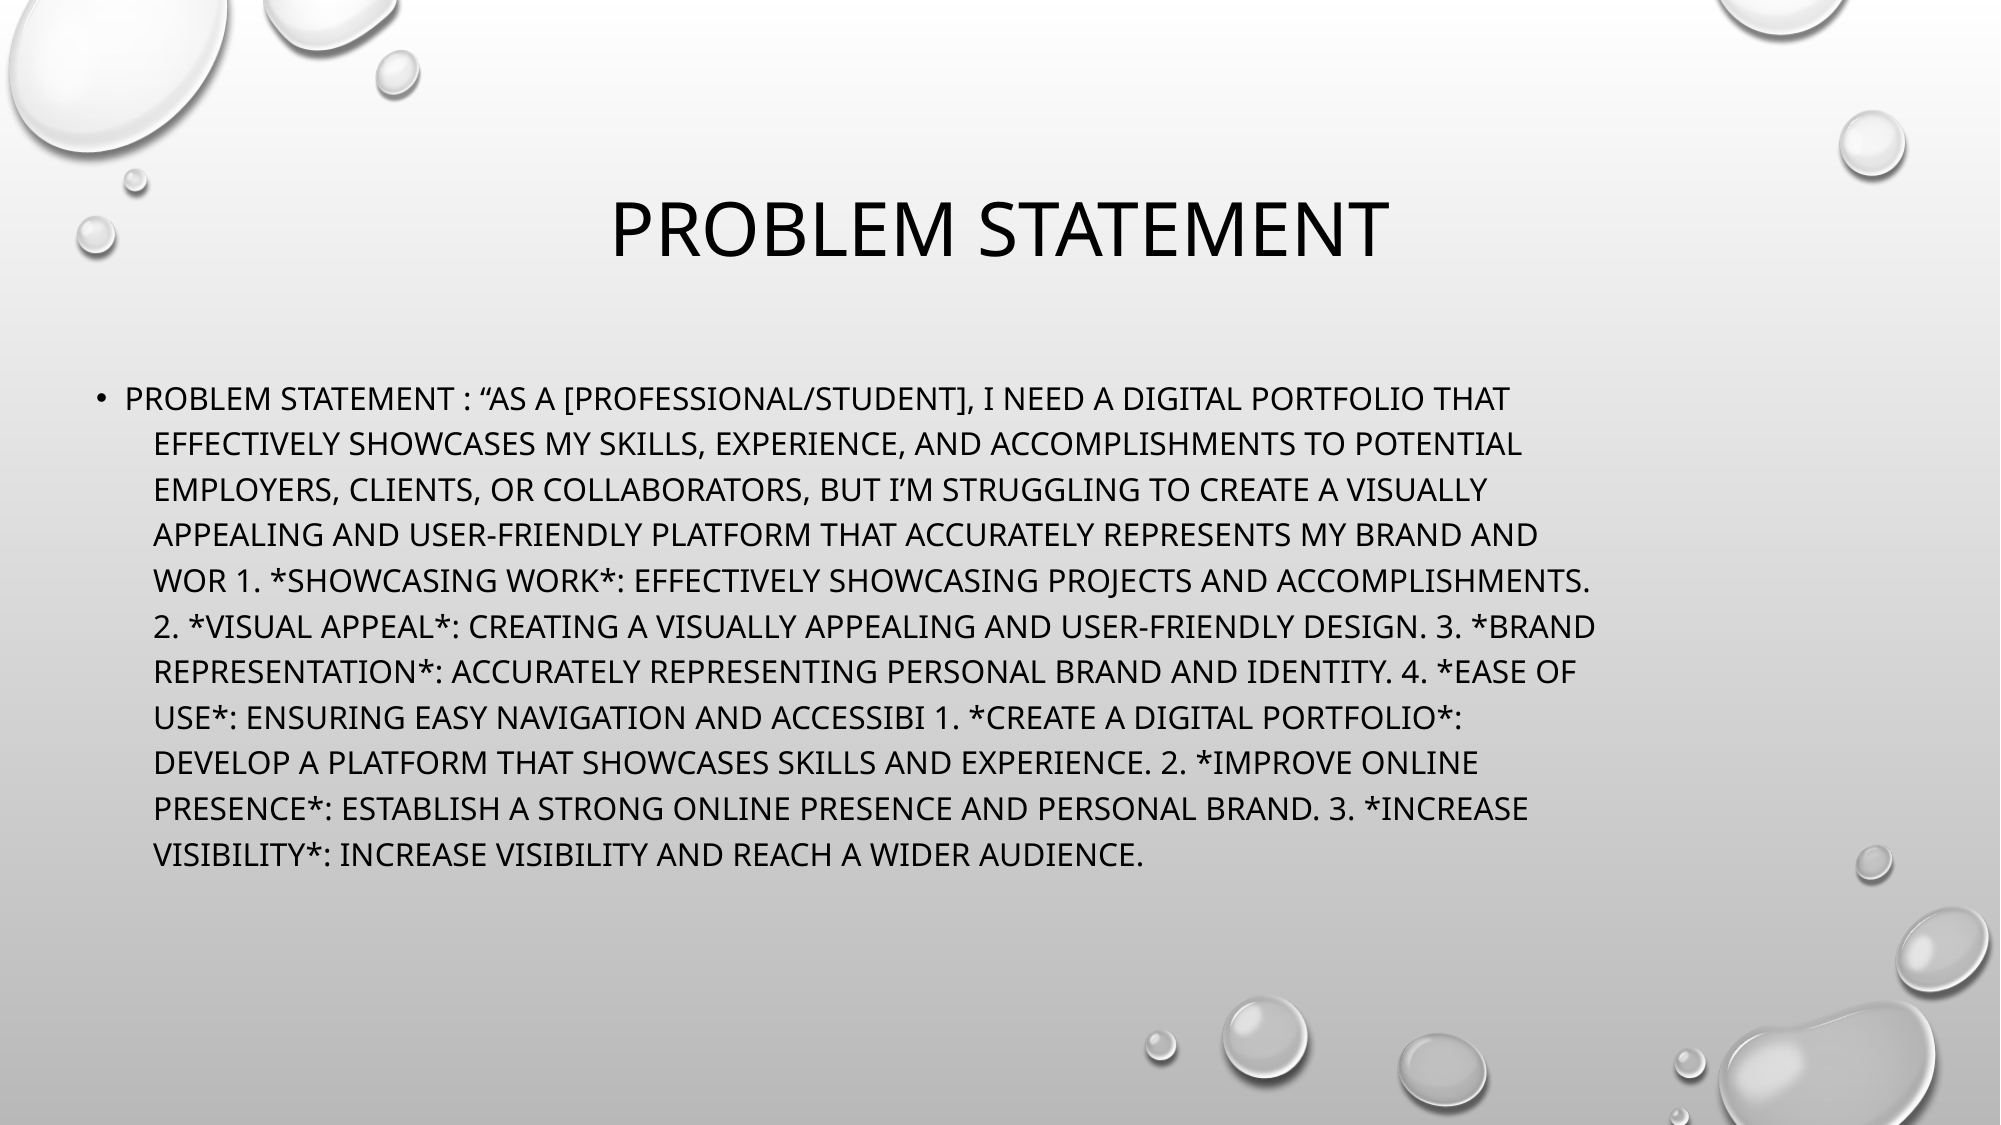

# Problem Statement
Problem Statement : “As a [professional/student], I need a digital portfolio that effectively showcases my skills, experience, and accomplishments to potential employers, clients, or collaborators, but I’m struggling to create a visually appealing and user-friendly platform that accurately represents my brand and wor 1. *Showcasing work*: Effectively showcasing projects and accomplishments. 2. *Visual appeal*: Creating a visually appealing and user-friendly design. 3. *Brand representation*: Accurately representing personal brand and identity. 4. *Ease of use*: Ensuring easy navigation and accessibi 1. *Create a digital portfolio*: Develop a platform that showcases skills and experience. 2. *Improve online presence*: Establish a strong online presence and personal brand. 3. *Increase visibility*: Increase visibility and reach a wider audience.